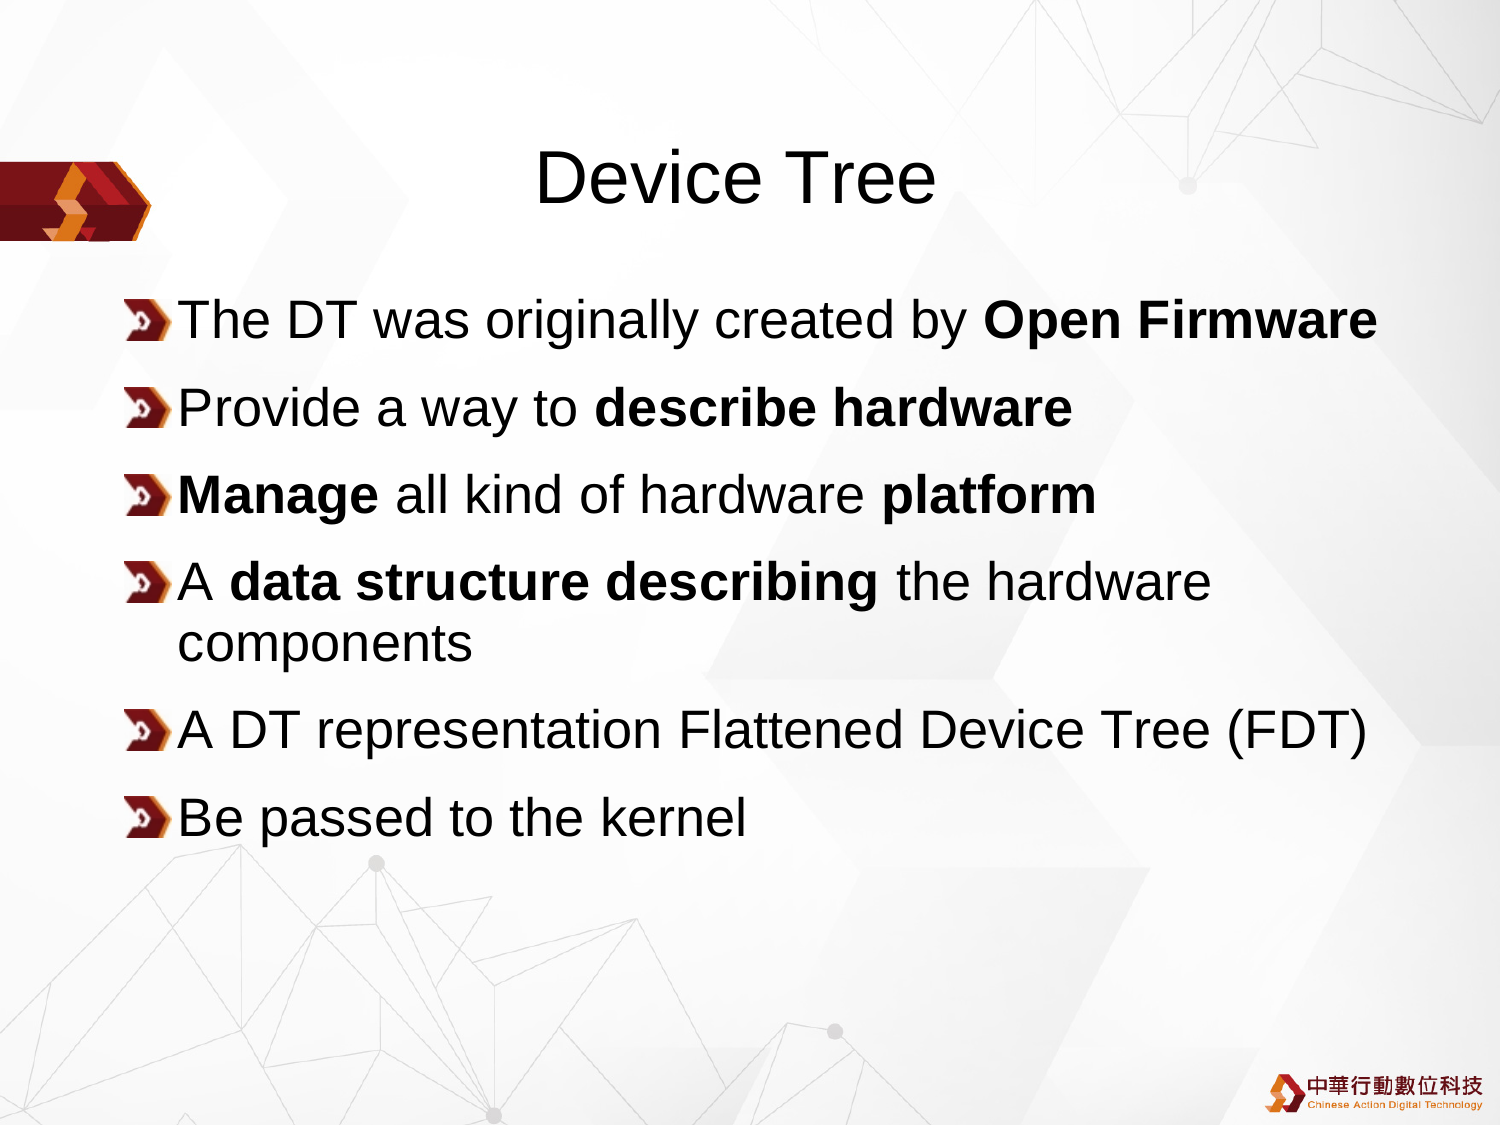

# Device Tree
The DT was originally created by Open Firmware
Provide a way to describe hardware
Manage all kind of hardware platform
A data structure describing the hardware components
A DT representation Flattened Device Tree (FDT)
Be passed to the kernel